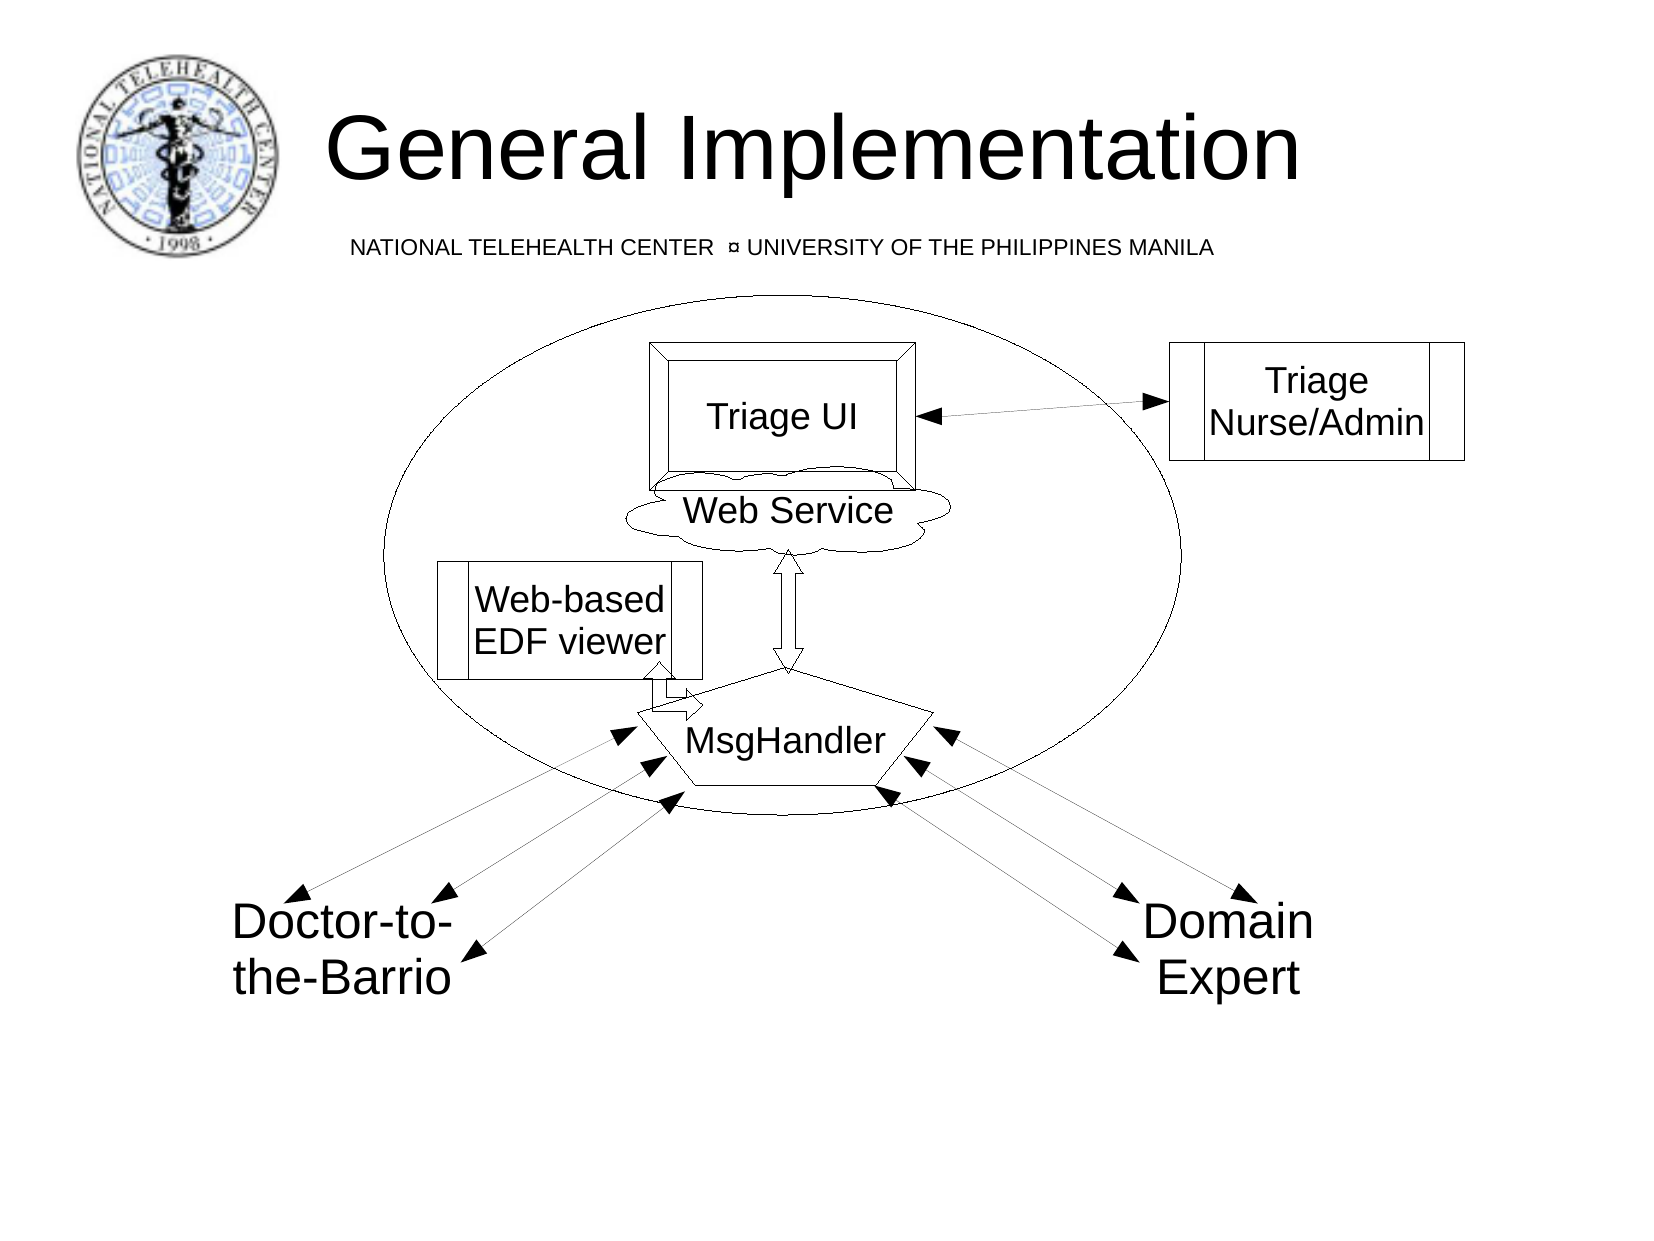

# General Implementation
Triage UI
Triage
Nurse/Admin
Web Service
Web-based
EDF viewer
MsgHandler
Doctor-to-the-Barrio
Domain Expert